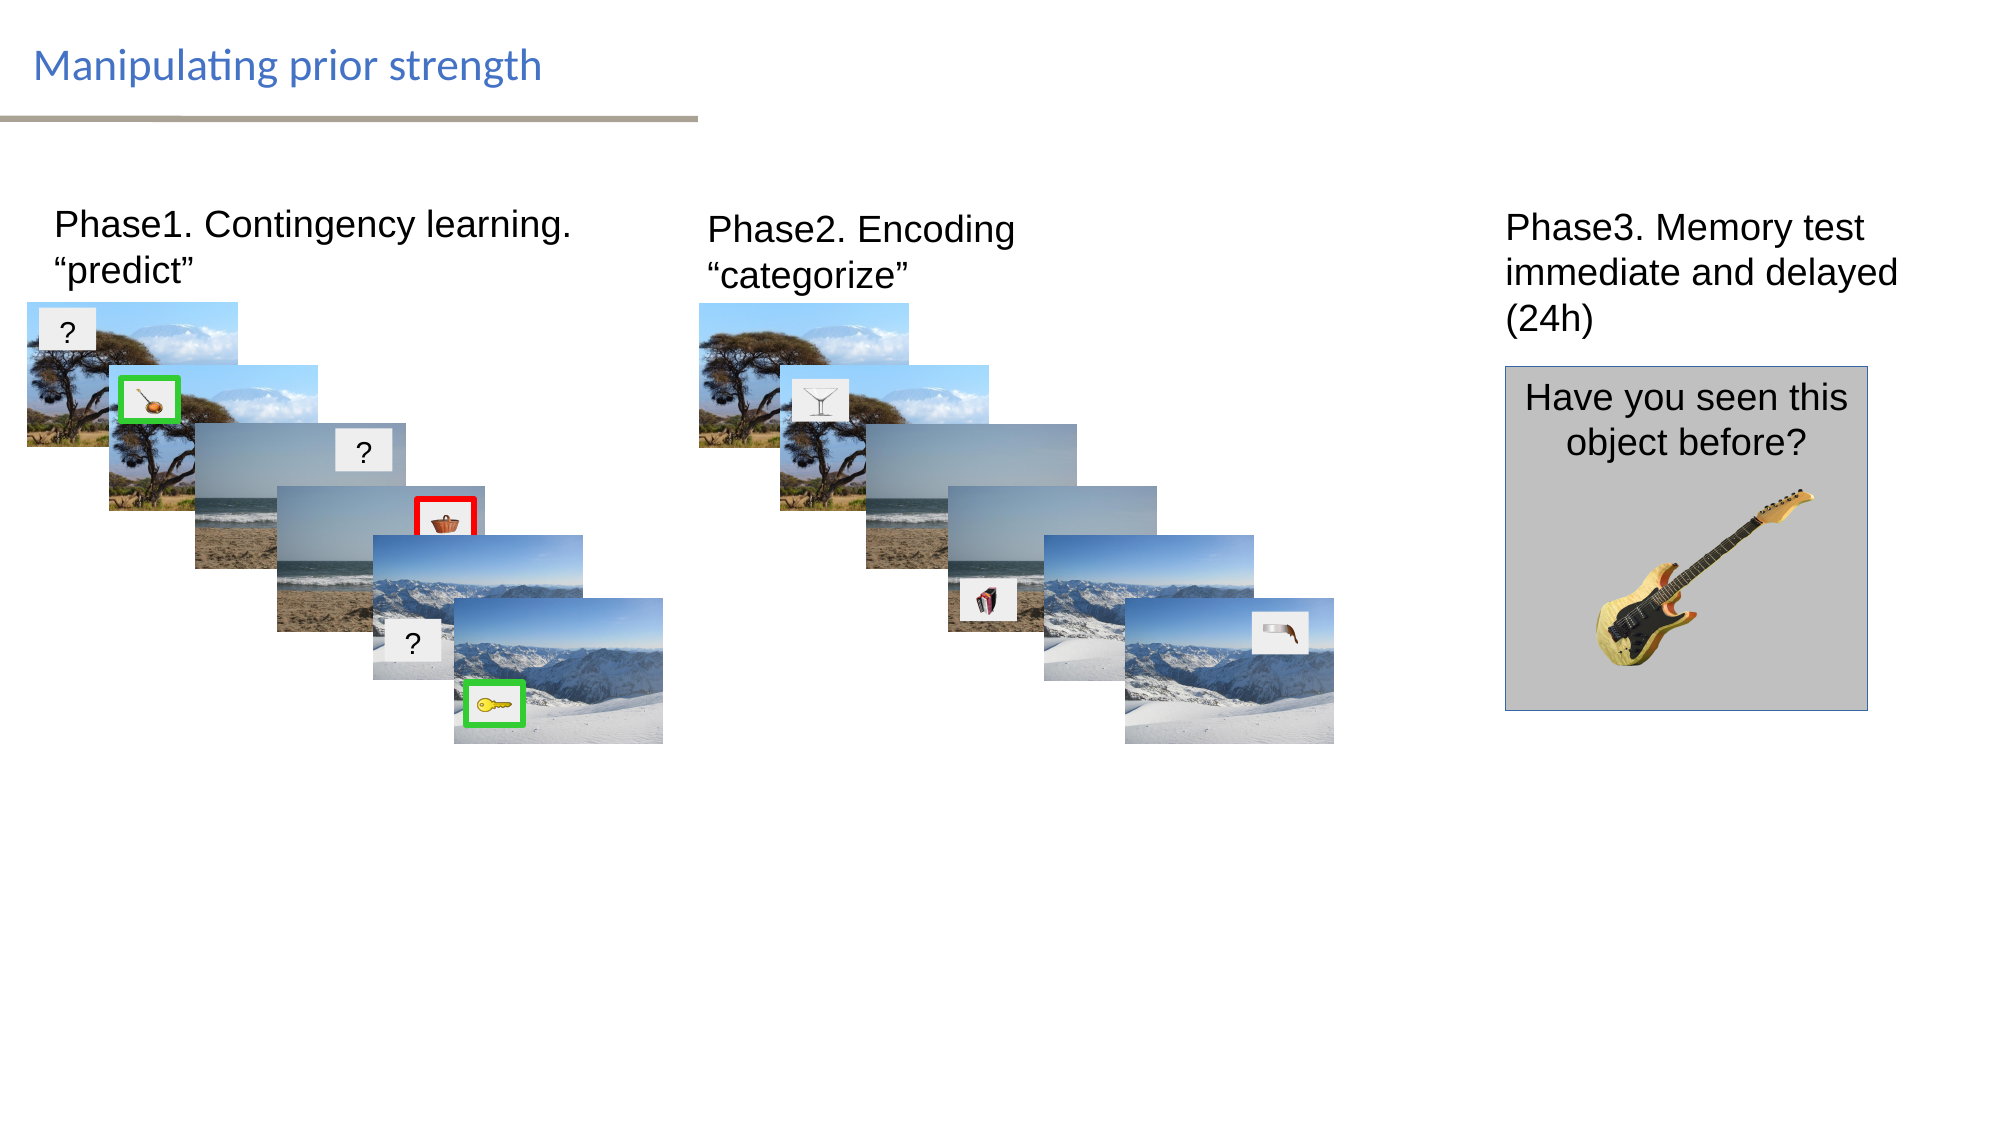

Manipulating prior strength
Phase1. Contingency learning.
“predict”
Phase3. Memory test immediate and delayed (24h)
Phase2. Encoding
“categorize”
?
Have you seen this object before?
?
?